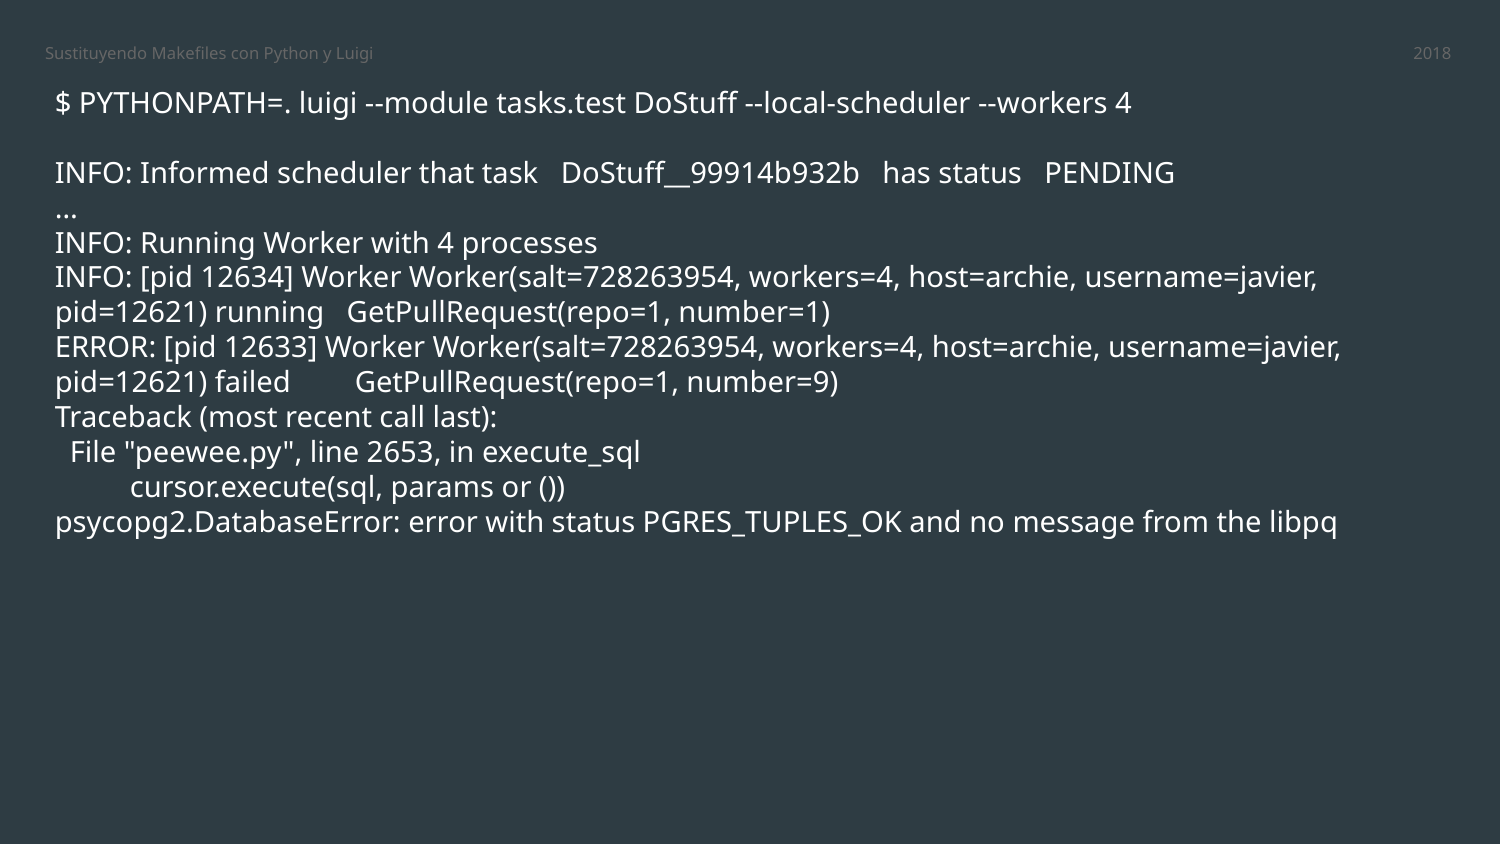

# $ PYTHONPATH=. luigi --module tasks.test DoStuff --local-scheduler --workers 4
INFO: Informed scheduler that task DoStuff__99914b932b has status PENDING
…
INFO: Running Worker with 4 processes
INFO: [pid 12634] Worker Worker(salt=728263954, workers=4, host=archie, username=javier, pid=12621) running GetPullRequest(repo=1, number=1)
ERROR: [pid 12633] Worker Worker(salt=728263954, workers=4, host=archie, username=javier, pid=12621) failed	GetPullRequest(repo=1, number=9)
Traceback (most recent call last):
 File "peewee.py", line 2653, in execute_sql
	cursor.execute(sql, params or ())
psycopg2.DatabaseError: error with status PGRES_TUPLES_OK and no message from the libpq